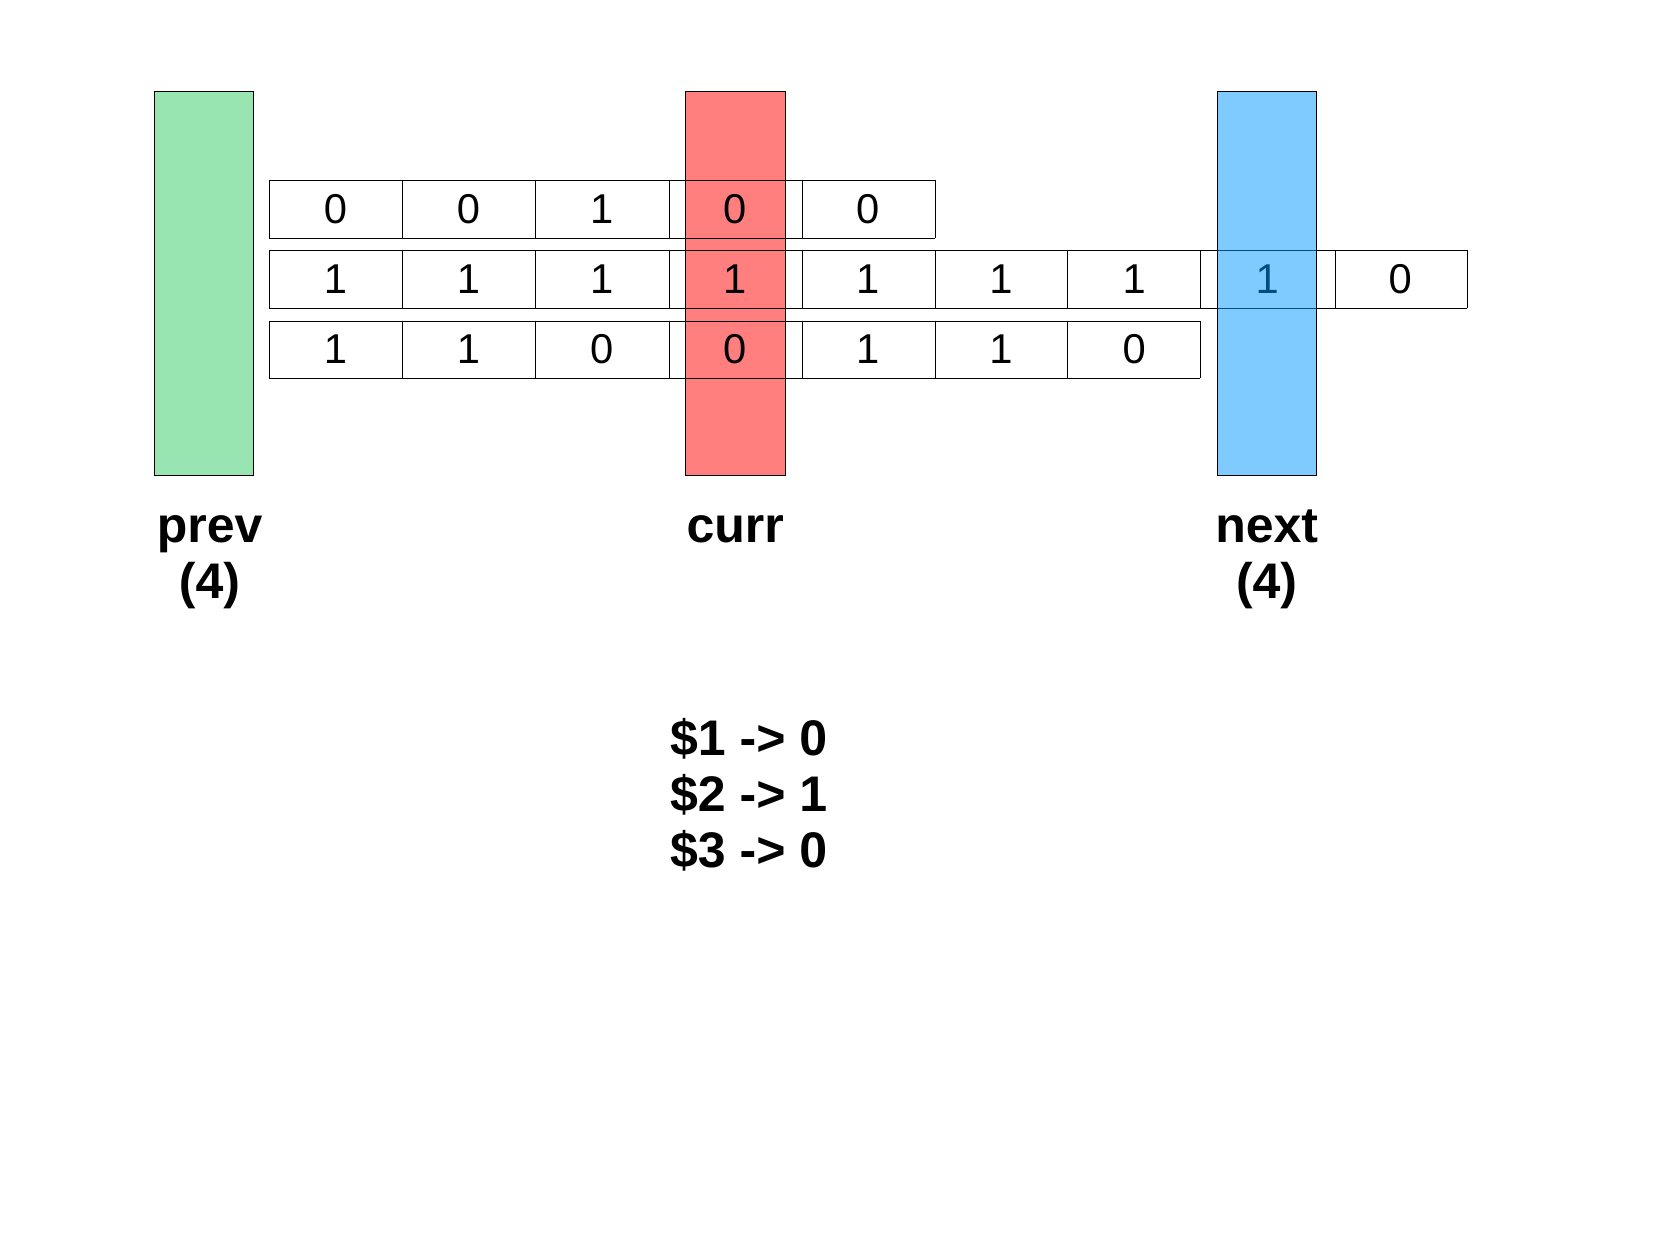

curr
next(4)
prev(4)
$1 -> 0
$2 -> 1
$3 -> 0